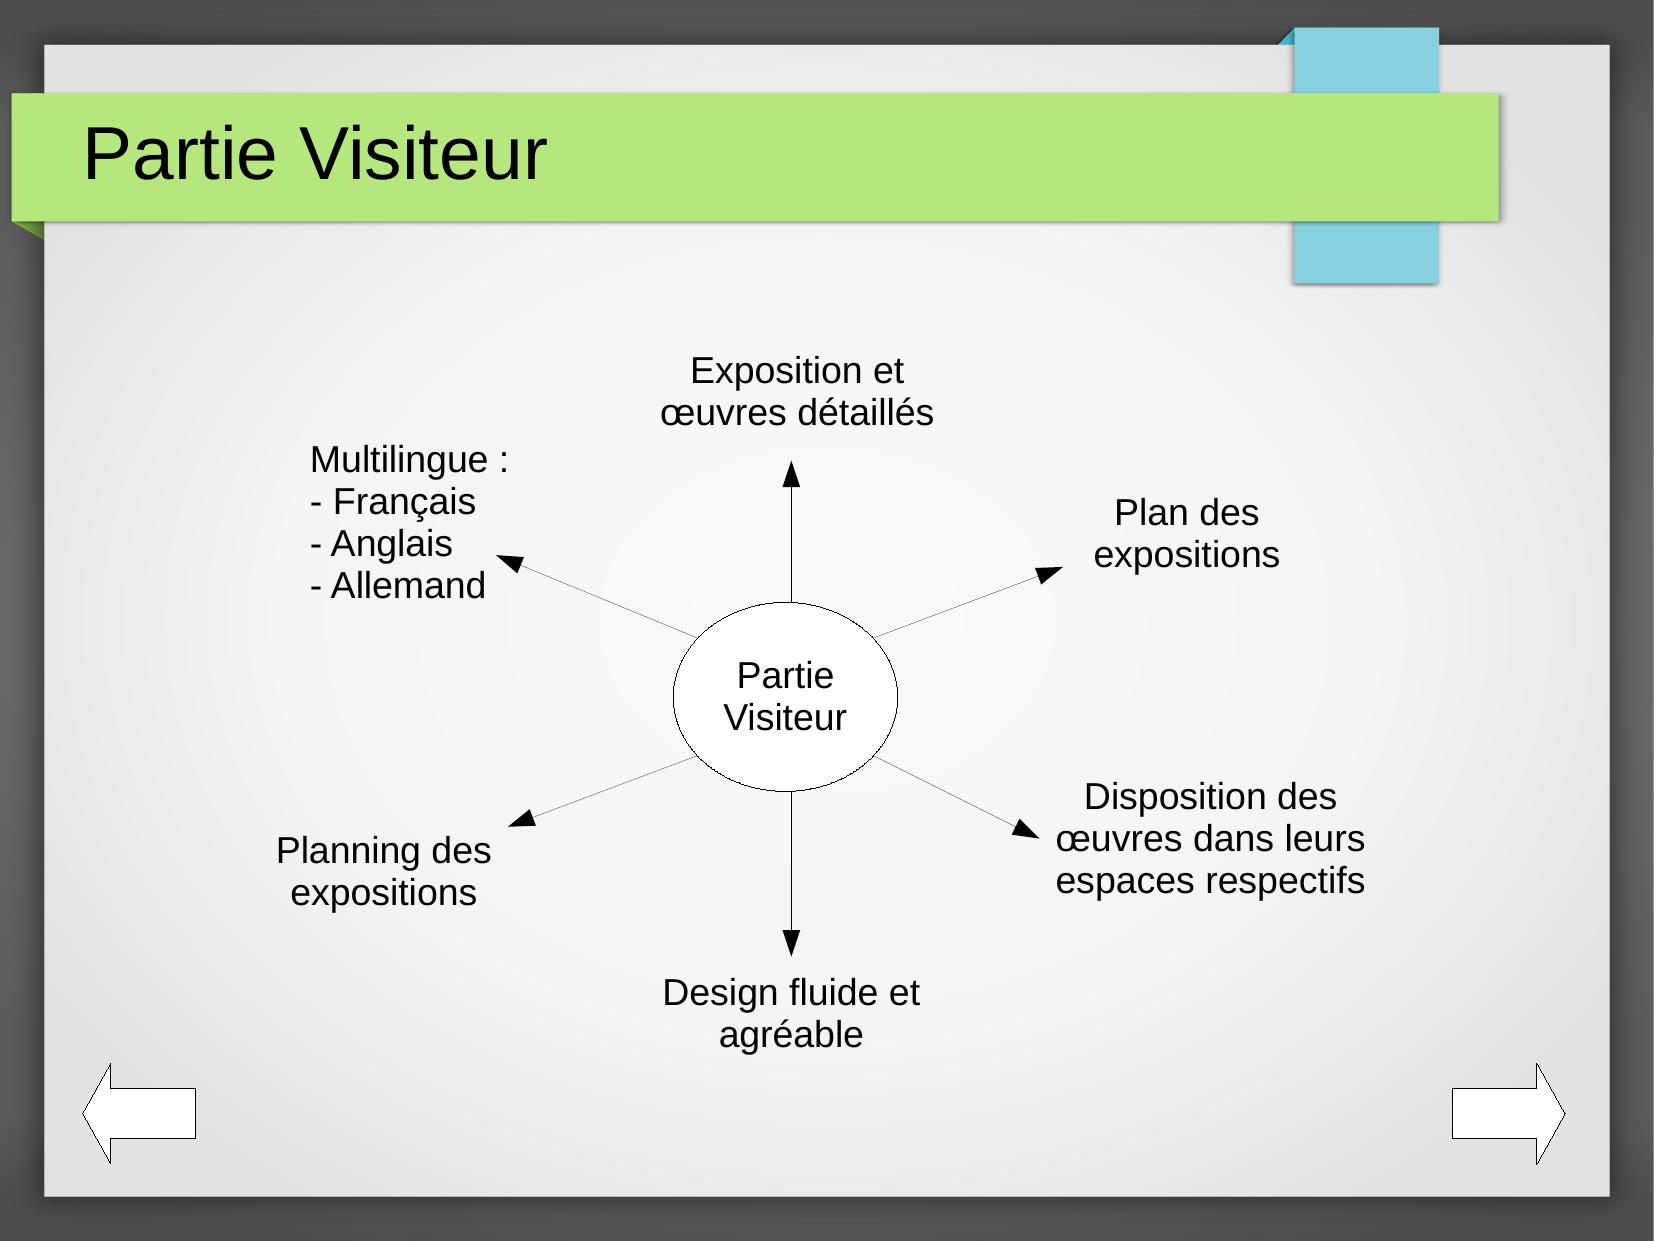

# Partie Visiteur
Exposition et œuvres détaillés
Multilingue :
- Français
- Anglais
- Allemand
Plan des expositions
Partie
Visiteur
Disposition des œuvres dans leurs espaces respectifs
Planning des expositions
Design fluide et agréable